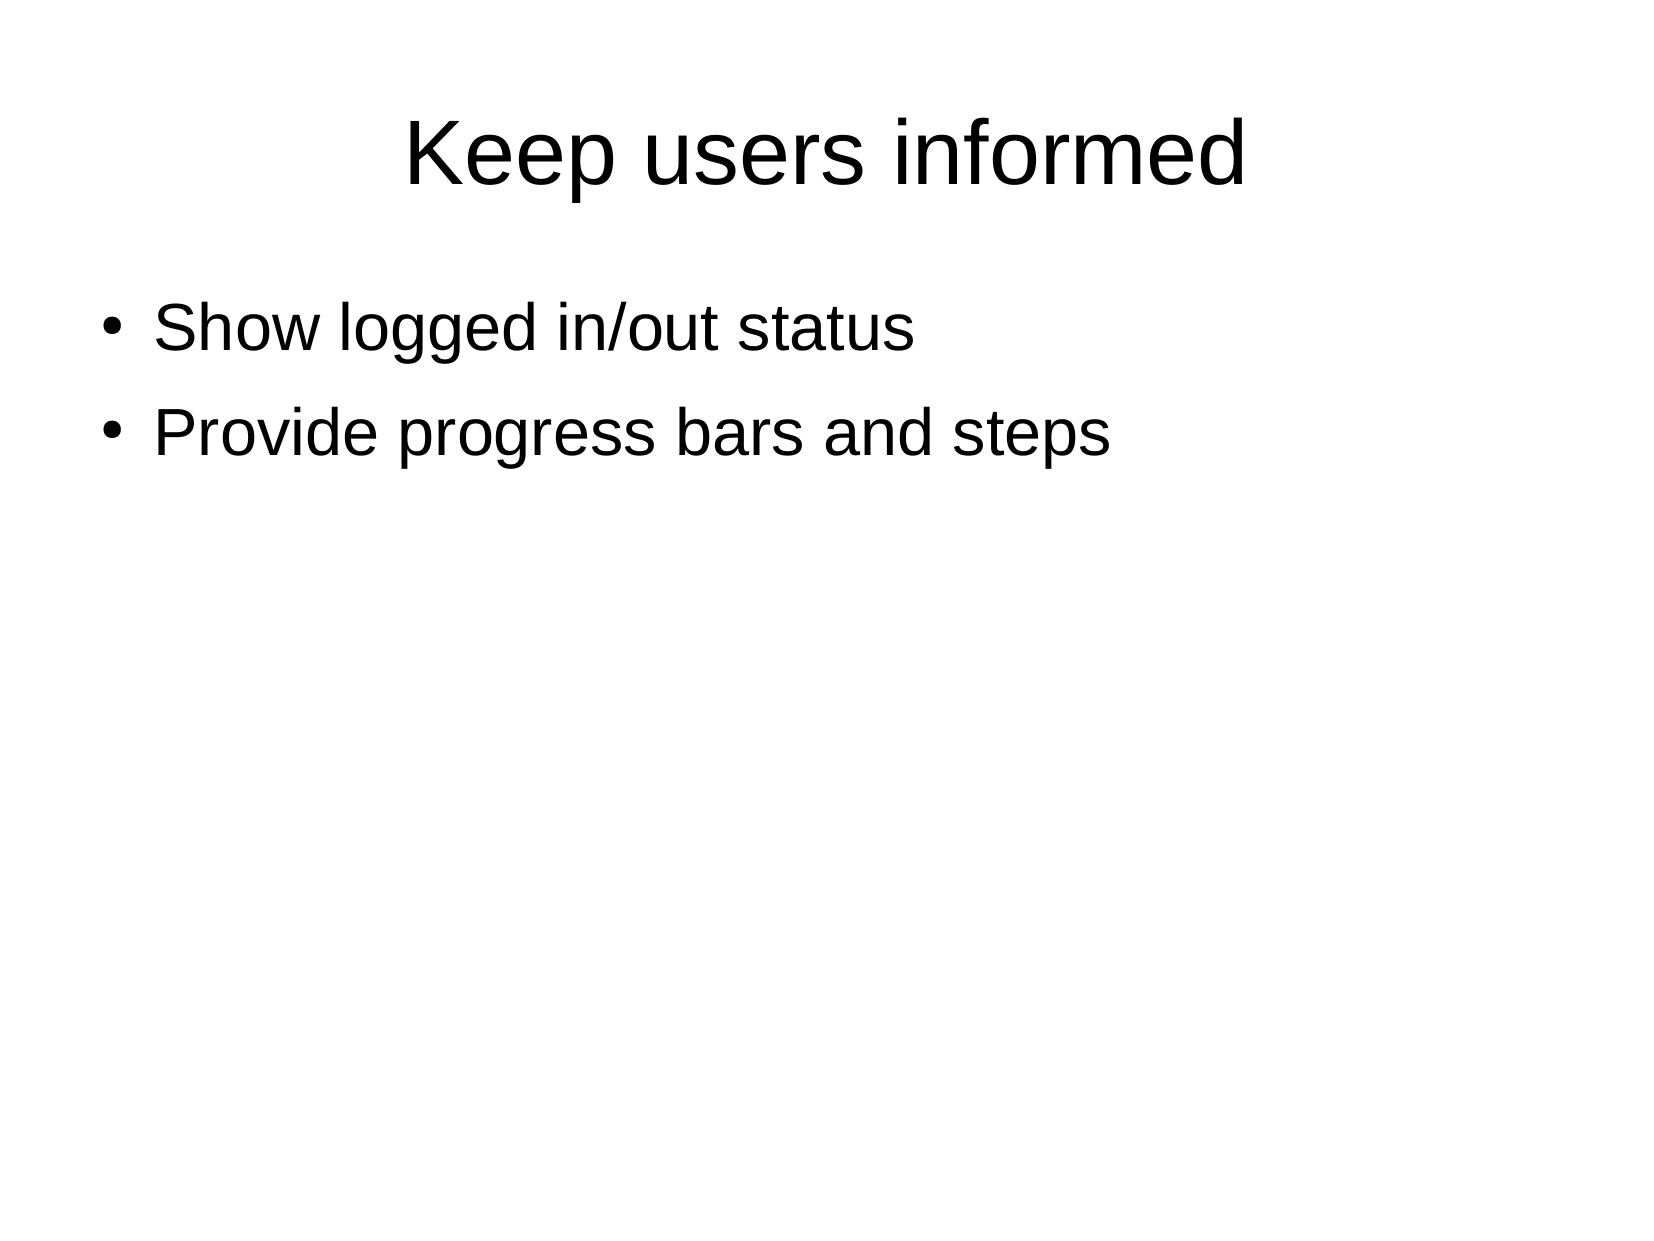

# Keep users informed
Show logged in/out status
Provide progress bars and steps